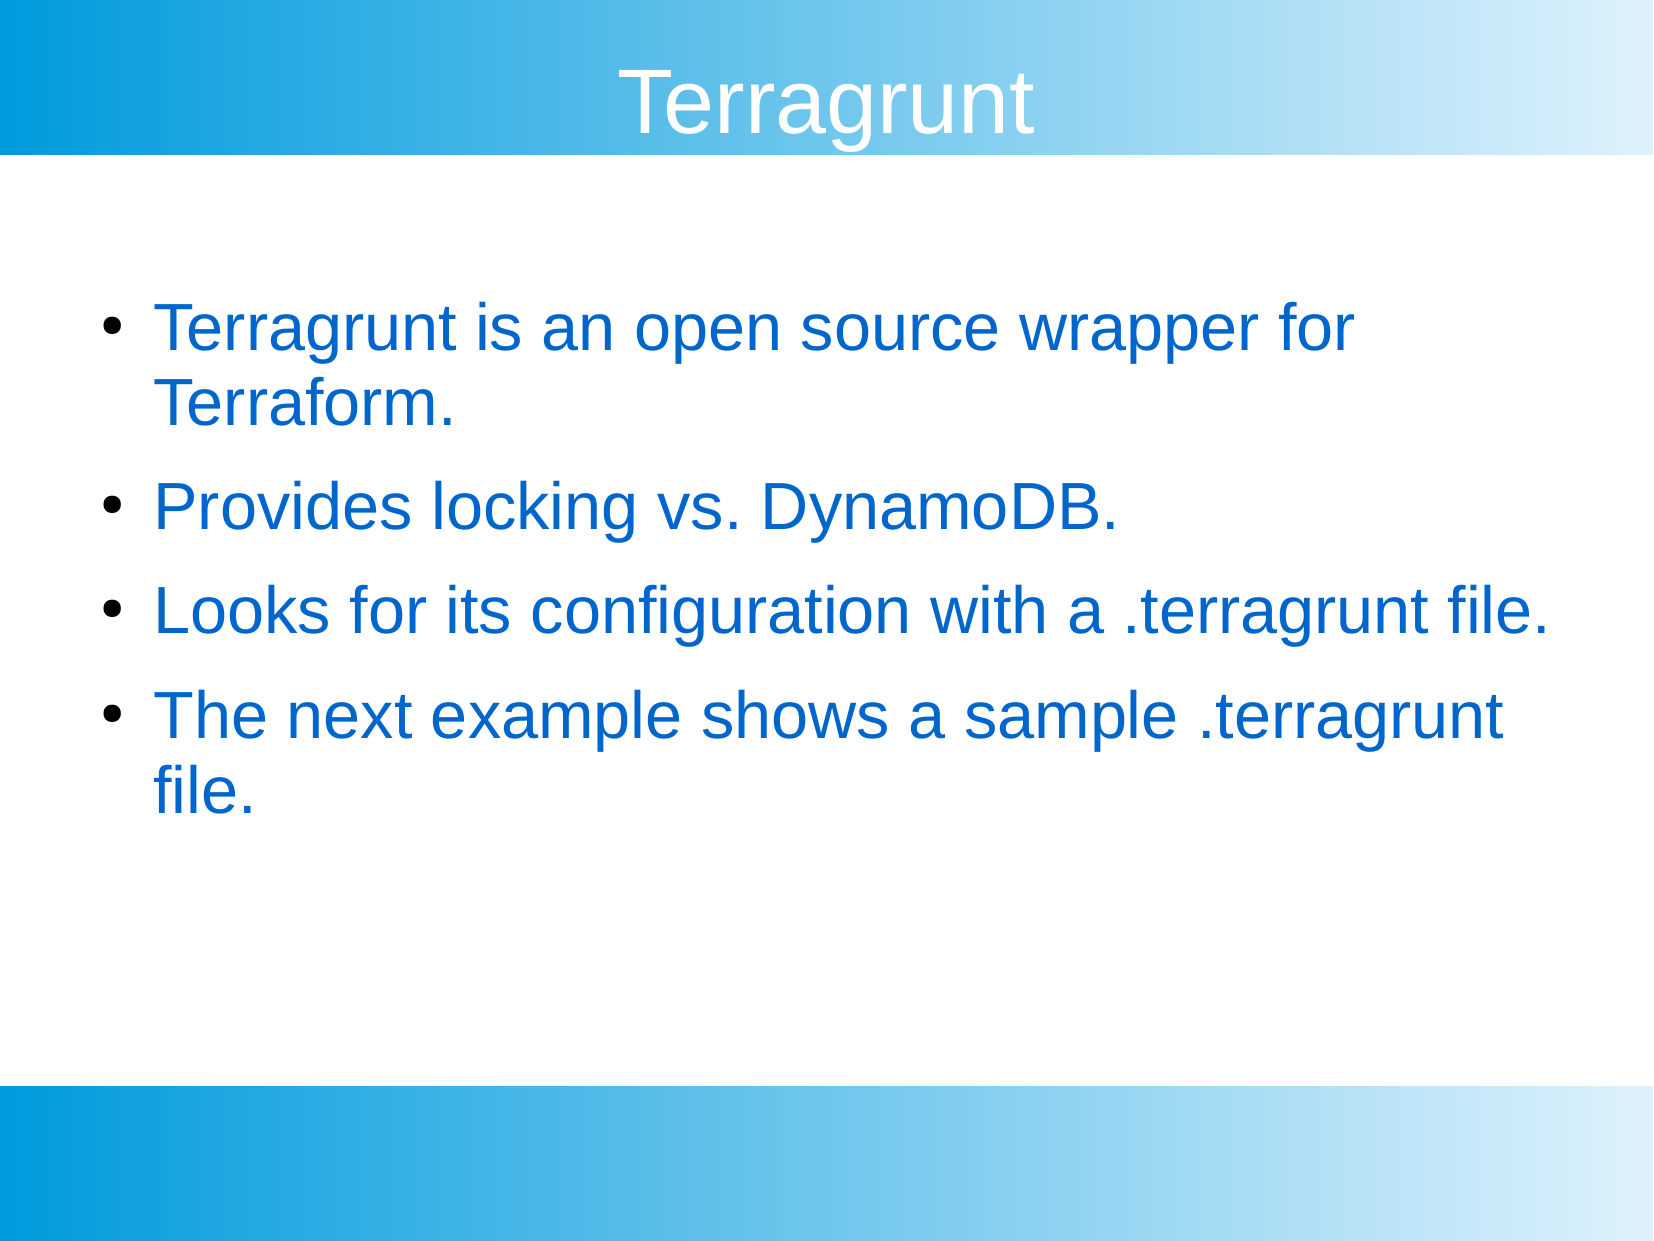

# Terragrunt
Terragrunt is an open source wrapper for Terraform.
Provides locking vs. DynamoDB.
Looks for its configuration with a .terragrunt file.
The next example shows a sample .terragrunt file.